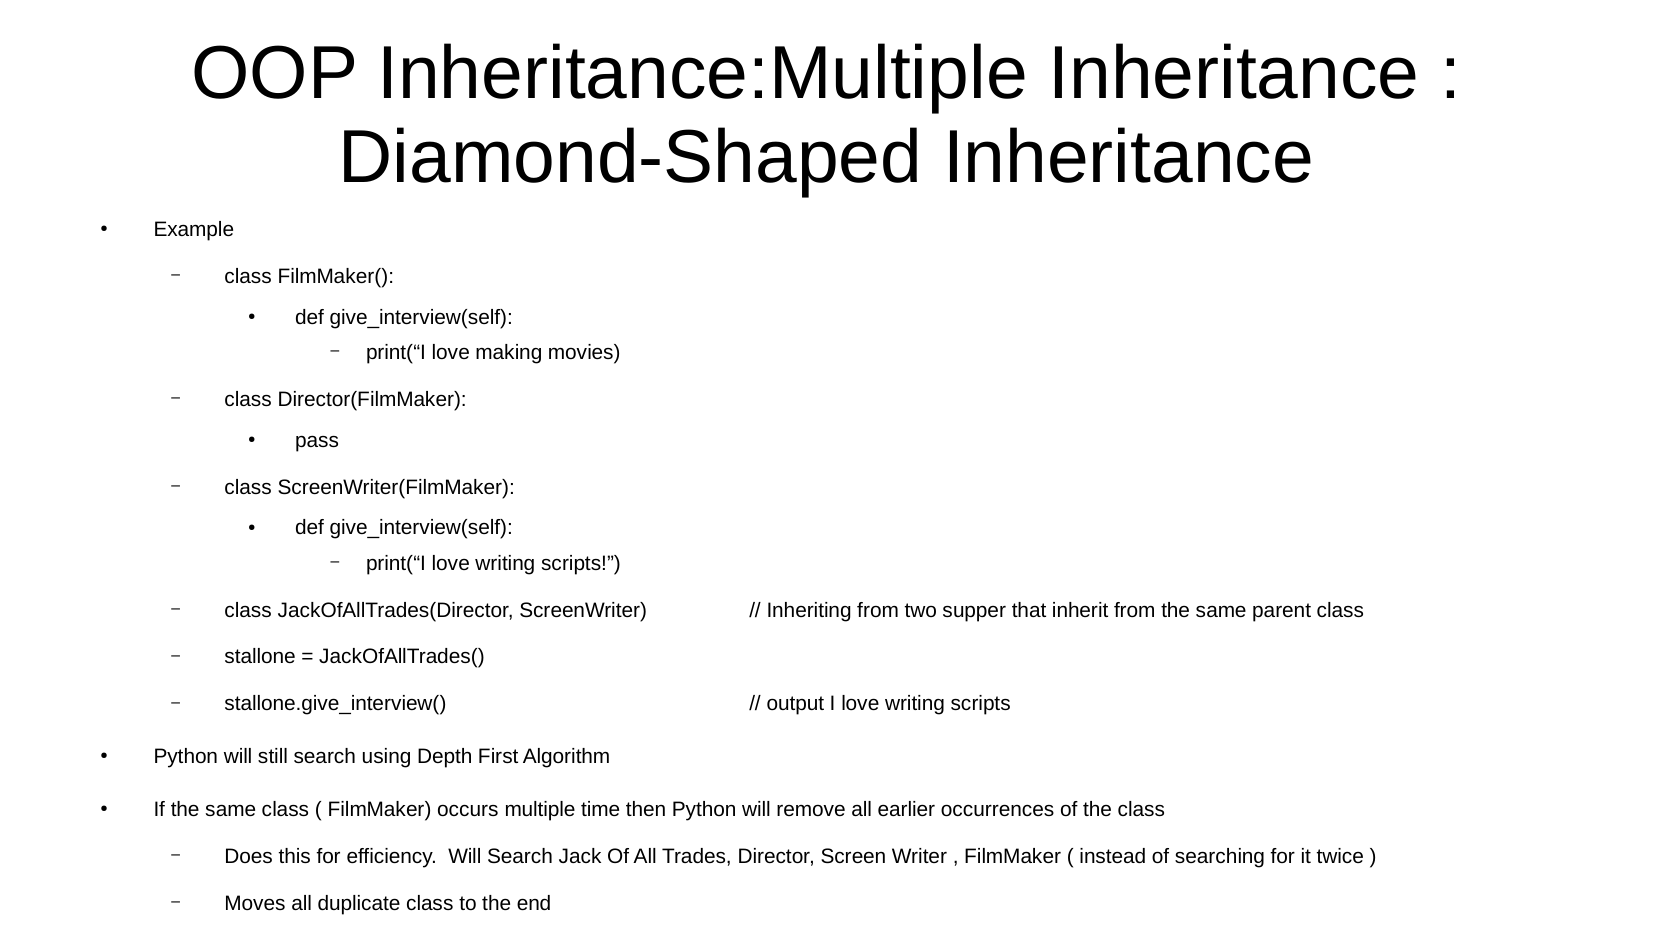

# OOP Inheritance:Multiple Inheritance : Diamond-Shaped Inheritance
Example
class FilmMaker():
def give_interview(self):
print(“I love making movies)
class Director(FilmMaker):
pass
class ScreenWriter(FilmMaker):
def give_interview(self):
print(“I love writing scripts!”)
class JackOfAllTrades(Director, ScreenWriter) 		// Inheriting from two supper that inherit from the same parent class
stallone = JackOfAllTrades()
stallone.give_interview()					// output I love writing scripts
Python will still search using Depth First Algorithm
If the same class ( FilmMaker) occurs multiple time then Python will remove all earlier occurrences of the class
Does this for efficiency. Will Search Jack Of All Trades, Director, Screen Writer , FilmMaker ( instead of searching for it twice )
Moves all duplicate class to the end